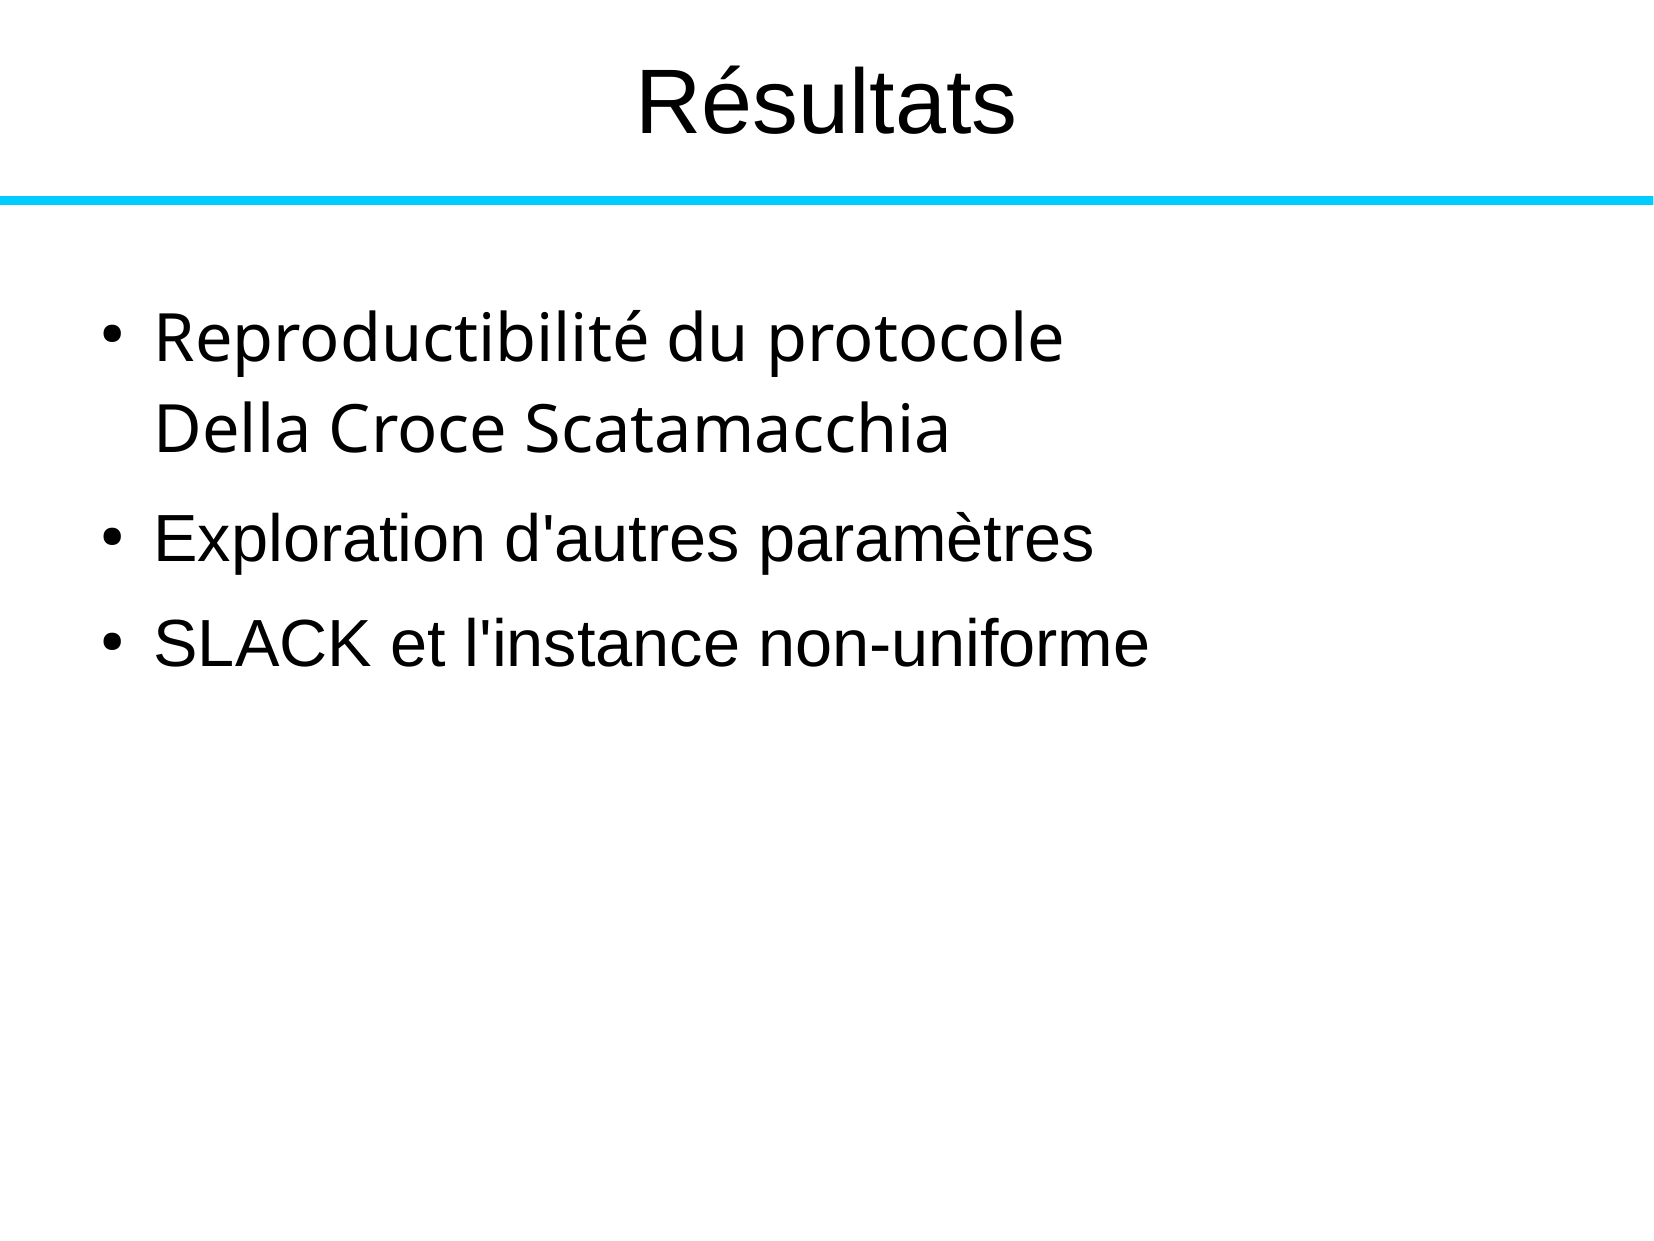

# Résultats
Reproductibilité du protocole
Della Croce Scatamacchia
Exploration d'autres paramètres
SLACK et l'instance non-uniforme